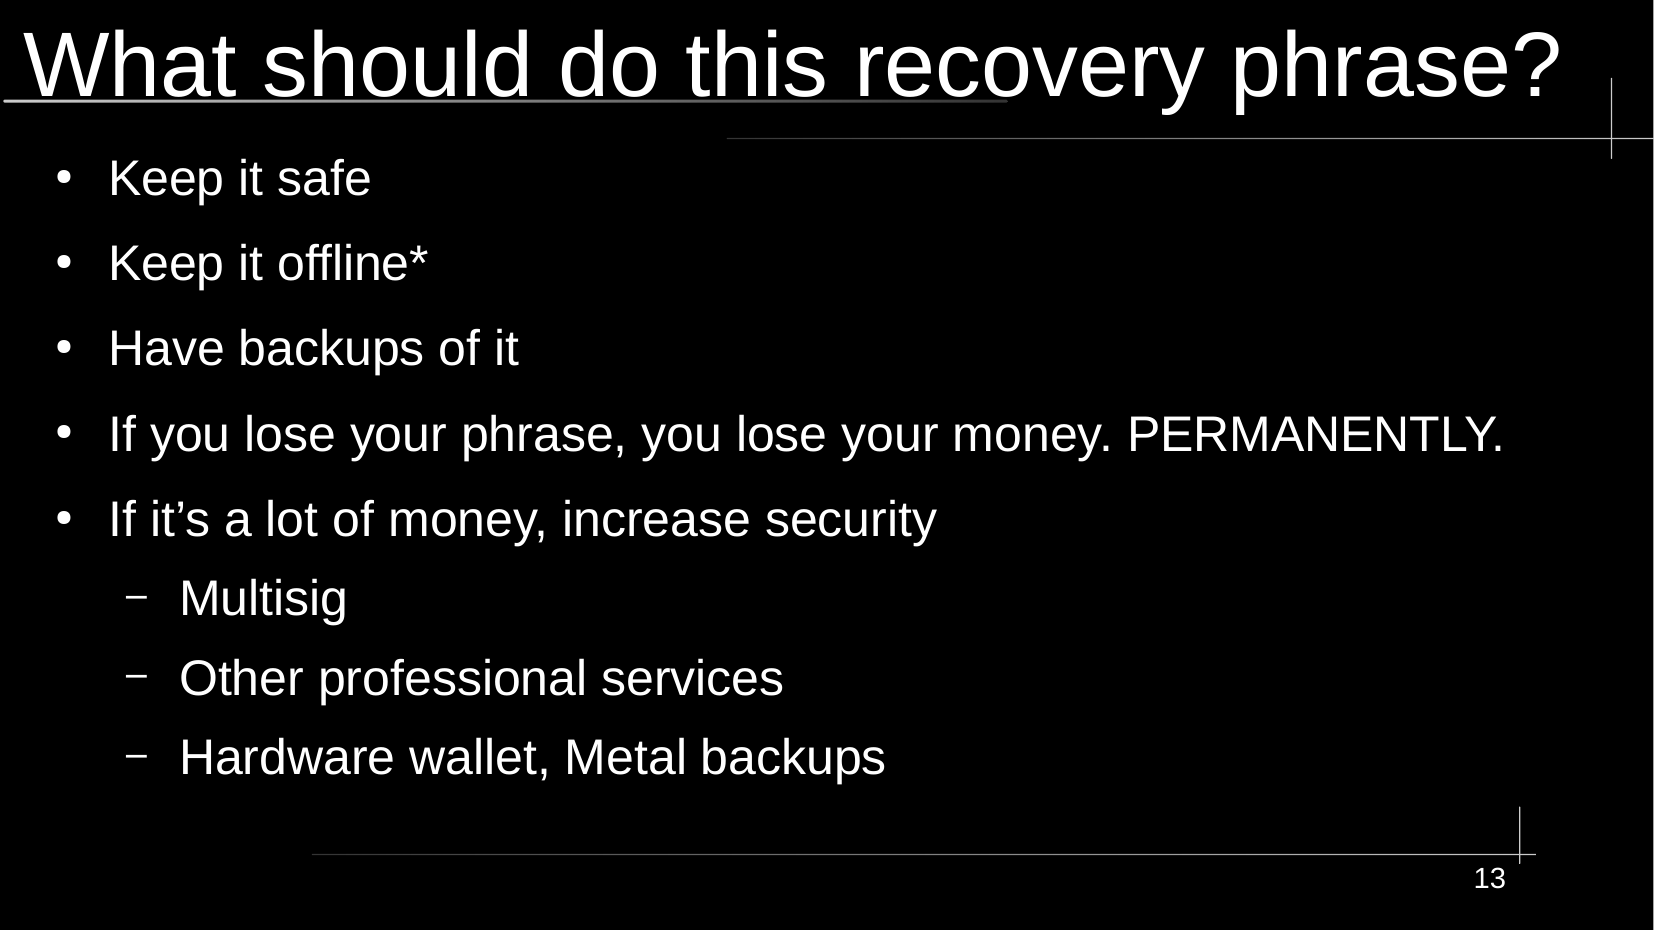

# What should do this recovery phrase?
Keep it safe
Keep it offline*
Have backups of it
If you lose your phrase, you lose your money. PERMANENTLY.
If it’s a lot of money, increase security
Multisig
Other professional services
Hardware wallet, Metal backups
13